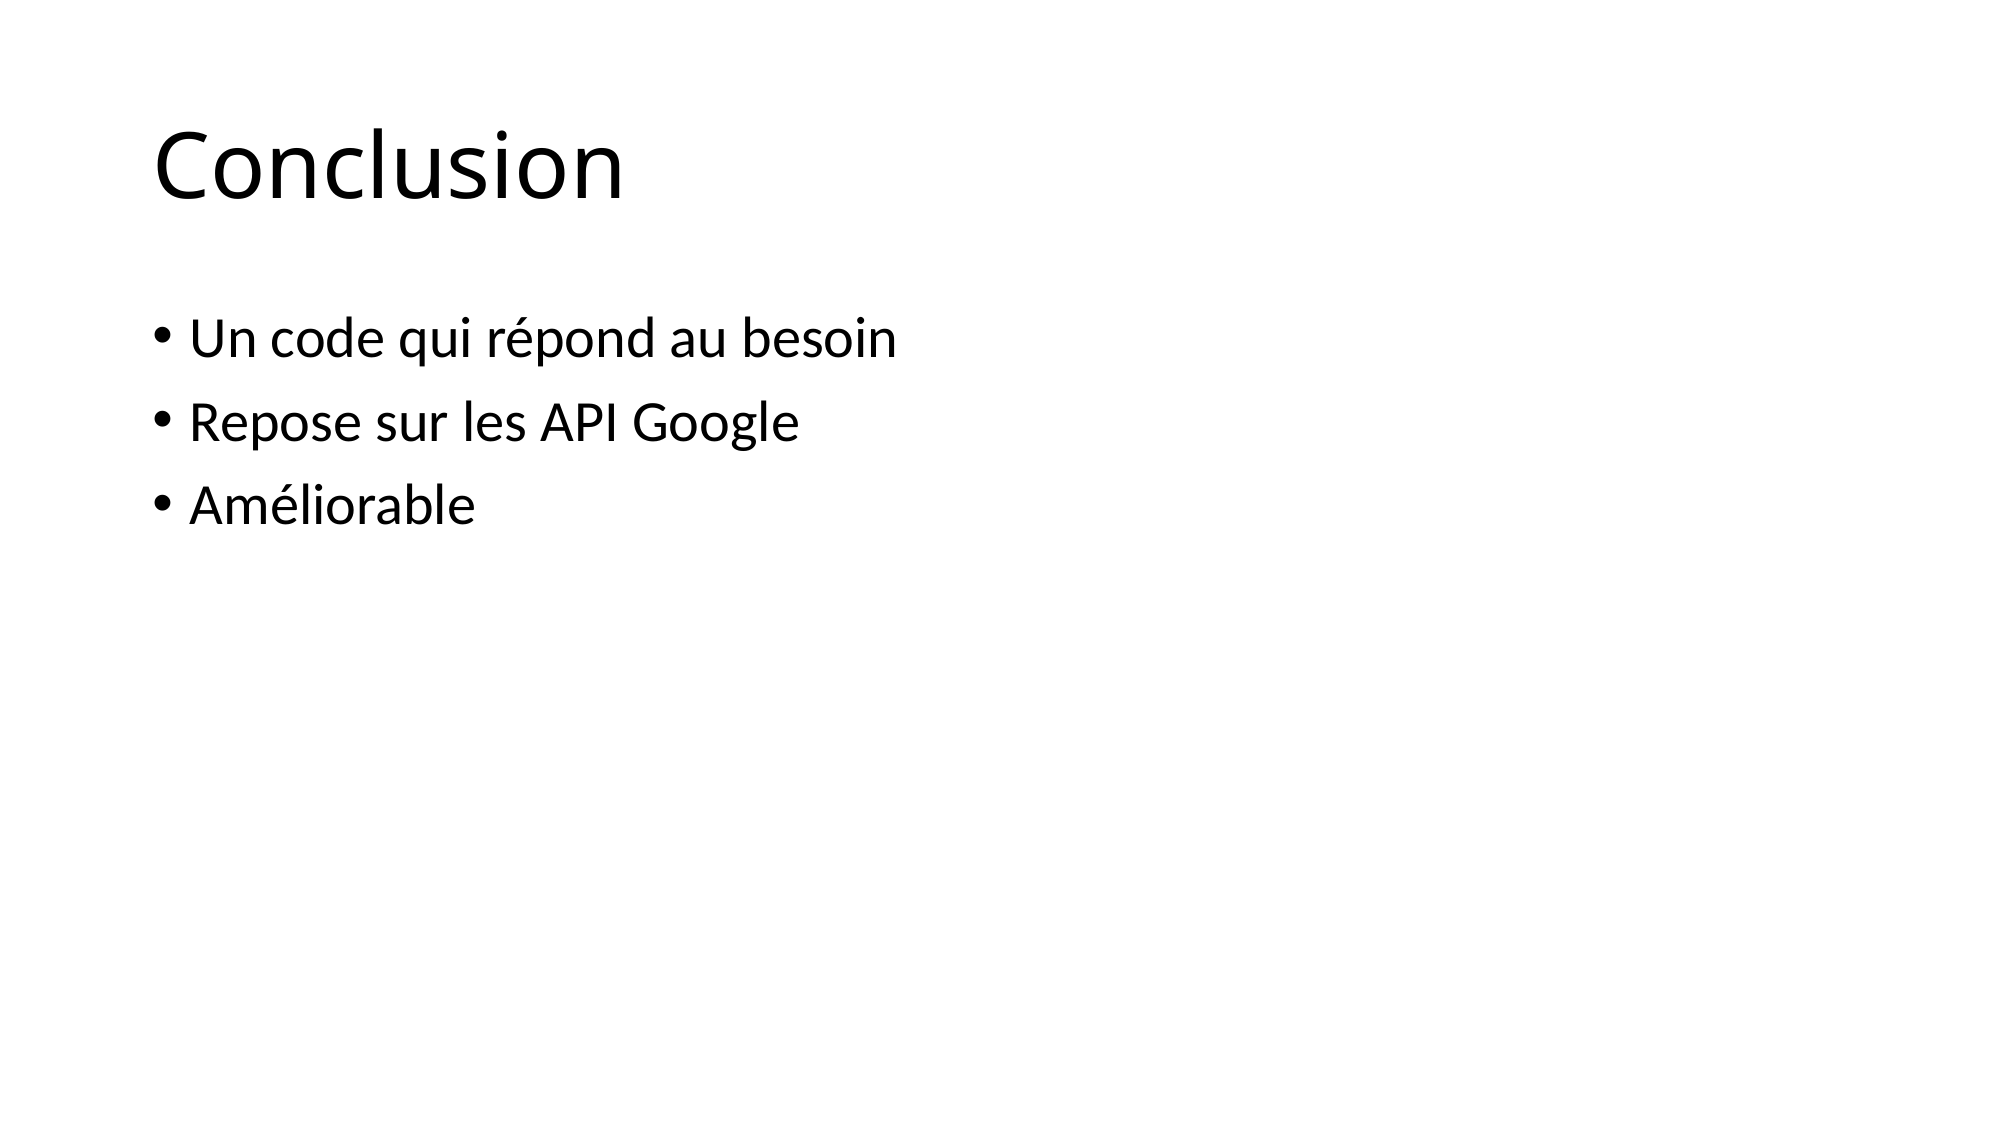

# Conclusion
Un code qui répond au besoin
Repose sur les API Google
Améliorable